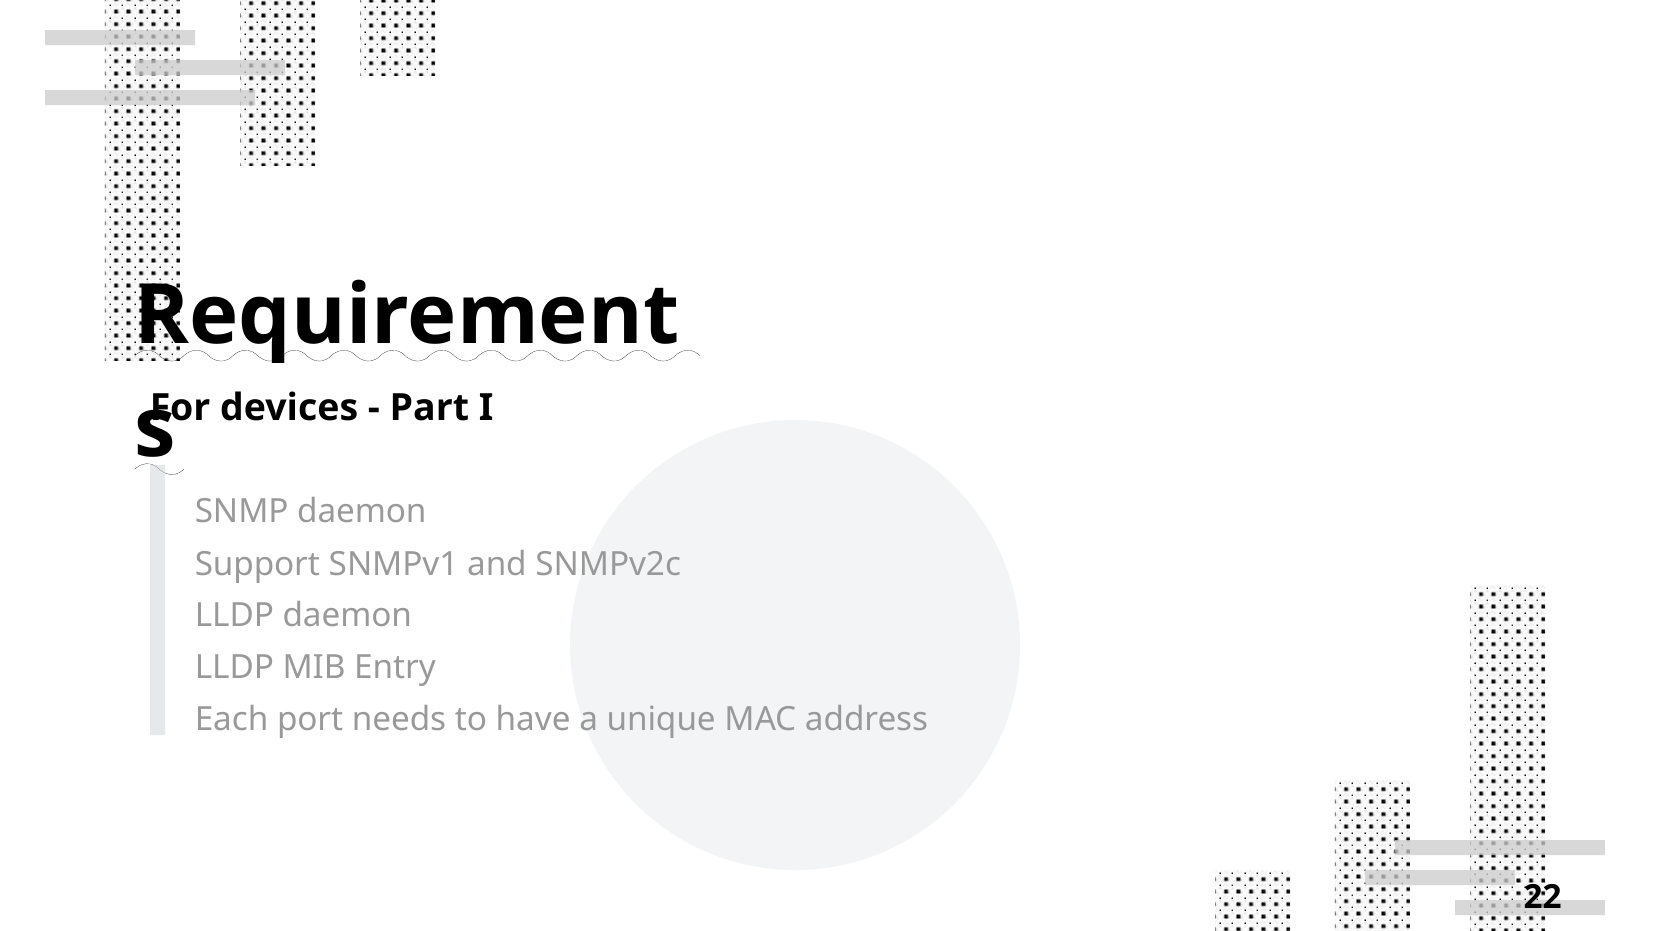

Requirements
For devices - Part I
SNMP daemon
Support SNMPv1 and SNMPv2c
LLDP daemon
LLDP MIB Entry
Each port needs to have a unique MAC address